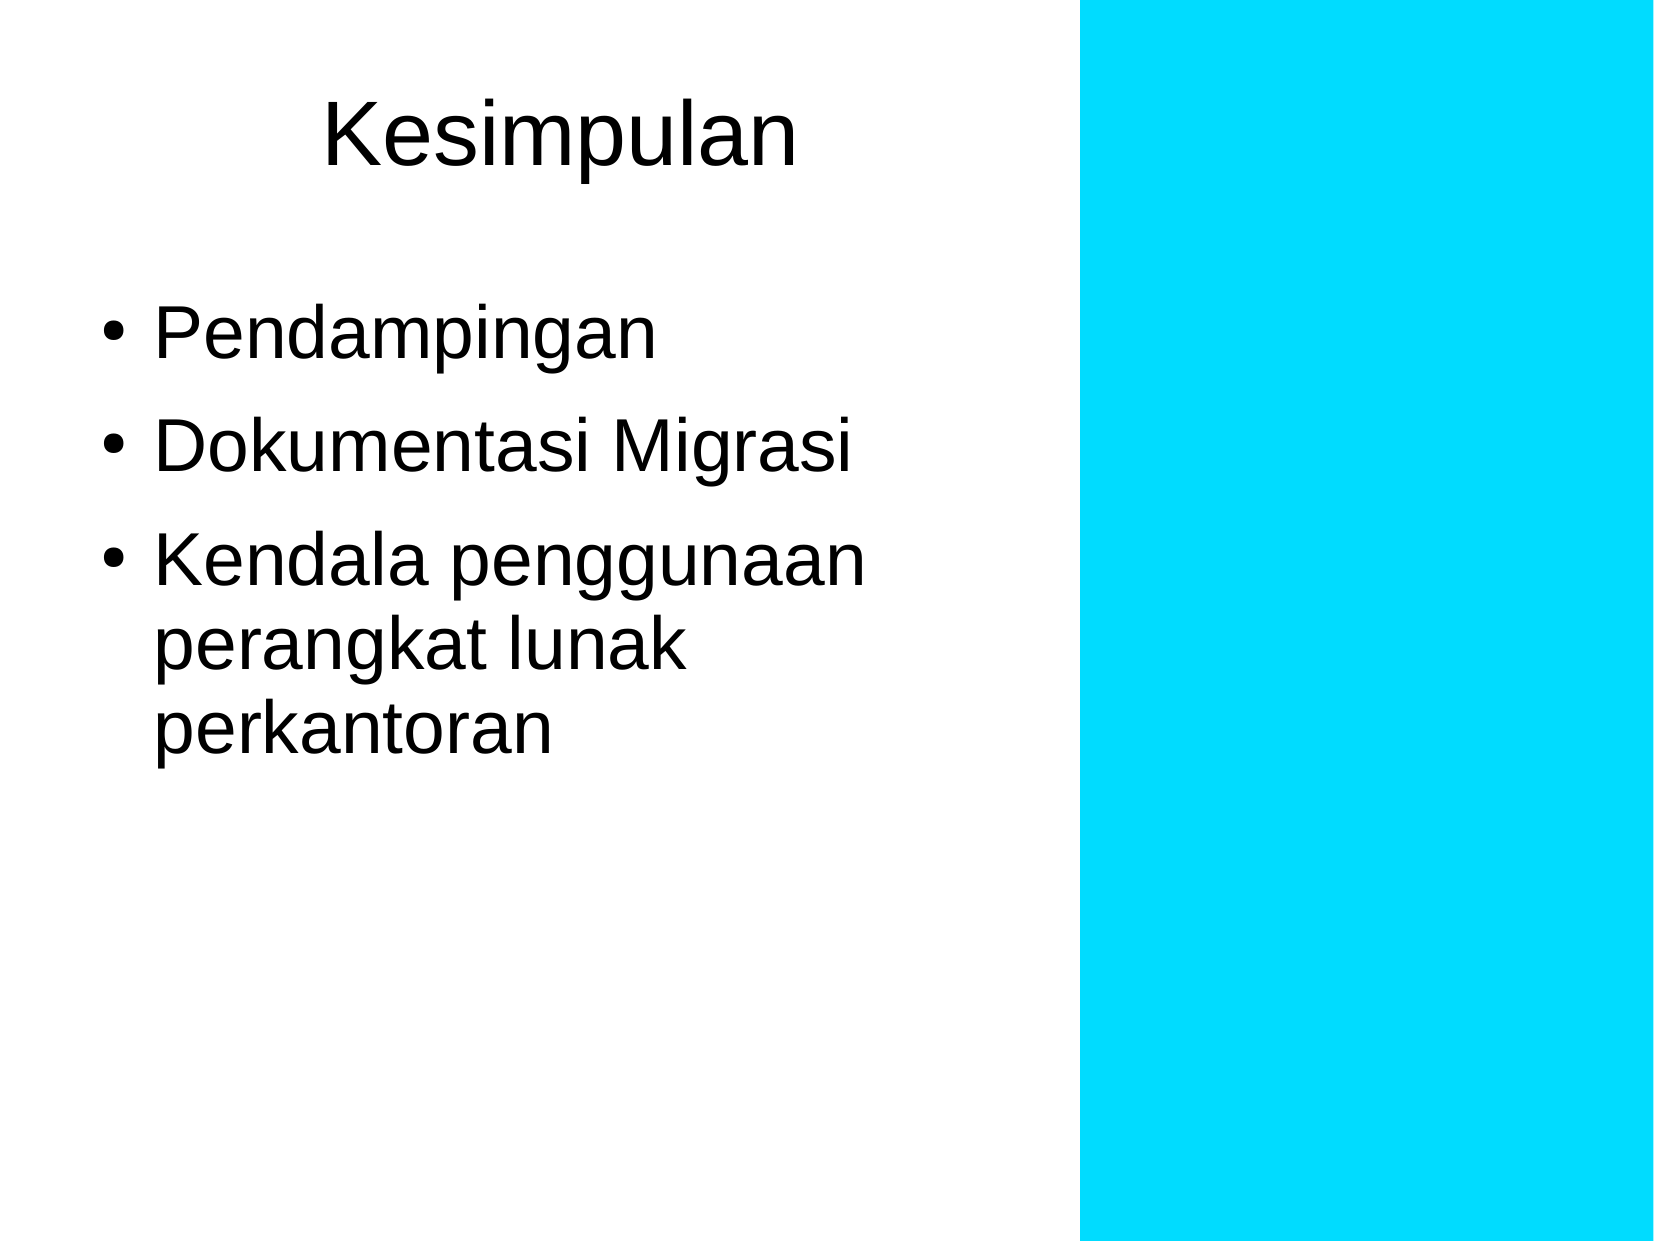

# Kesimpulan
Pendampingan
Dokumentasi Migrasi
Kendala penggunaan perangkat lunak perkantoran